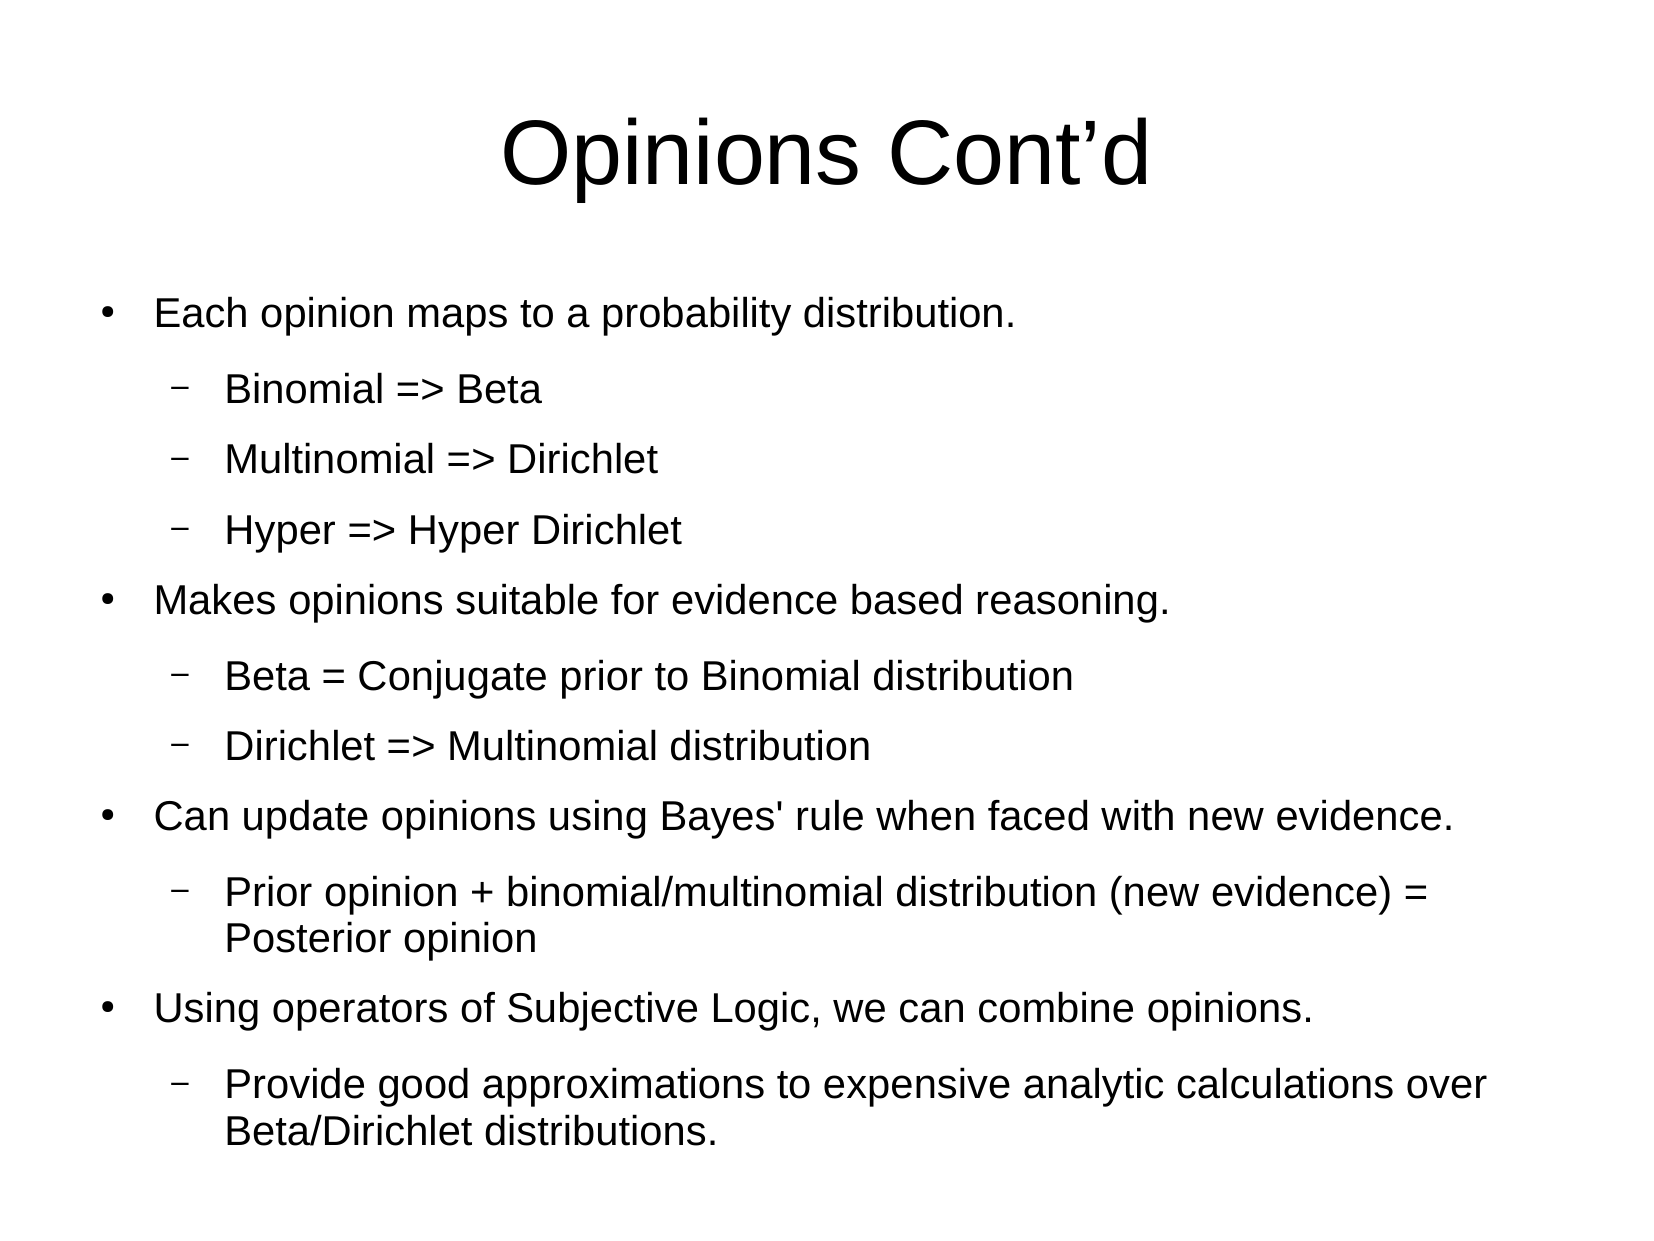

# Opinions Cont’d
Each opinion maps to a probability distribution.
Binomial => Beta
Multinomial => Dirichlet
Hyper => Hyper Dirichlet
Makes opinions suitable for evidence based reasoning.
Beta = Conjugate prior to Binomial distribution
Dirichlet => Multinomial distribution
Can update opinions using Bayes' rule when faced with new evidence.
Prior opinion + binomial/multinomial distribution (new evidence) = Posterior opinion
Using operators of Subjective Logic, we can combine opinions.
Provide good approximations to expensive analytic calculations over Beta/Dirichlet distributions.